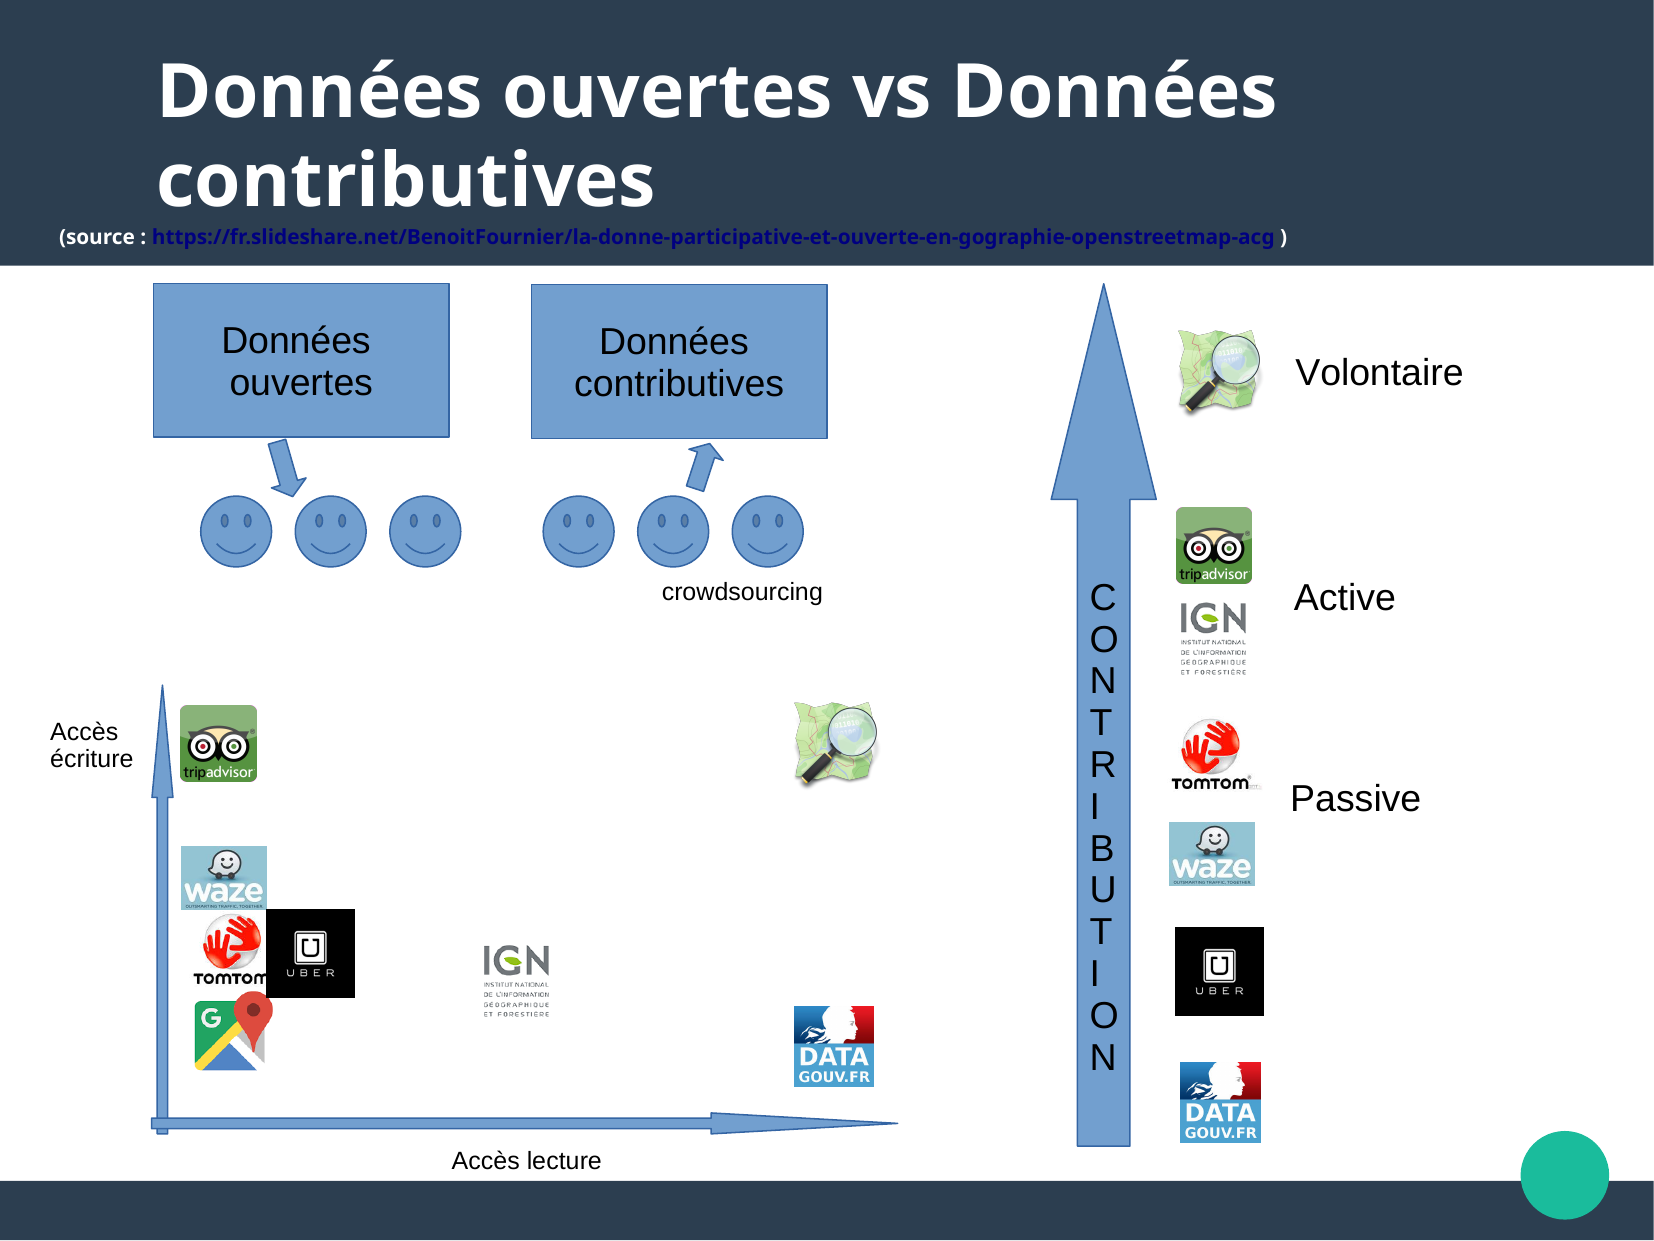

# Données ouvertes vs Données contributives (source : https://fr.slideshare.net/BenoitFournier/la-donne-participative-et-ouverte-en-gographie-openstreetmap-acg )
Données
ouvertes
Données
contributives
Volontaire
C
O
N
T
R
I
B
U
T
I
O
N
Active
crowdsourcing
Accès écriture
Passive
Accès lecture